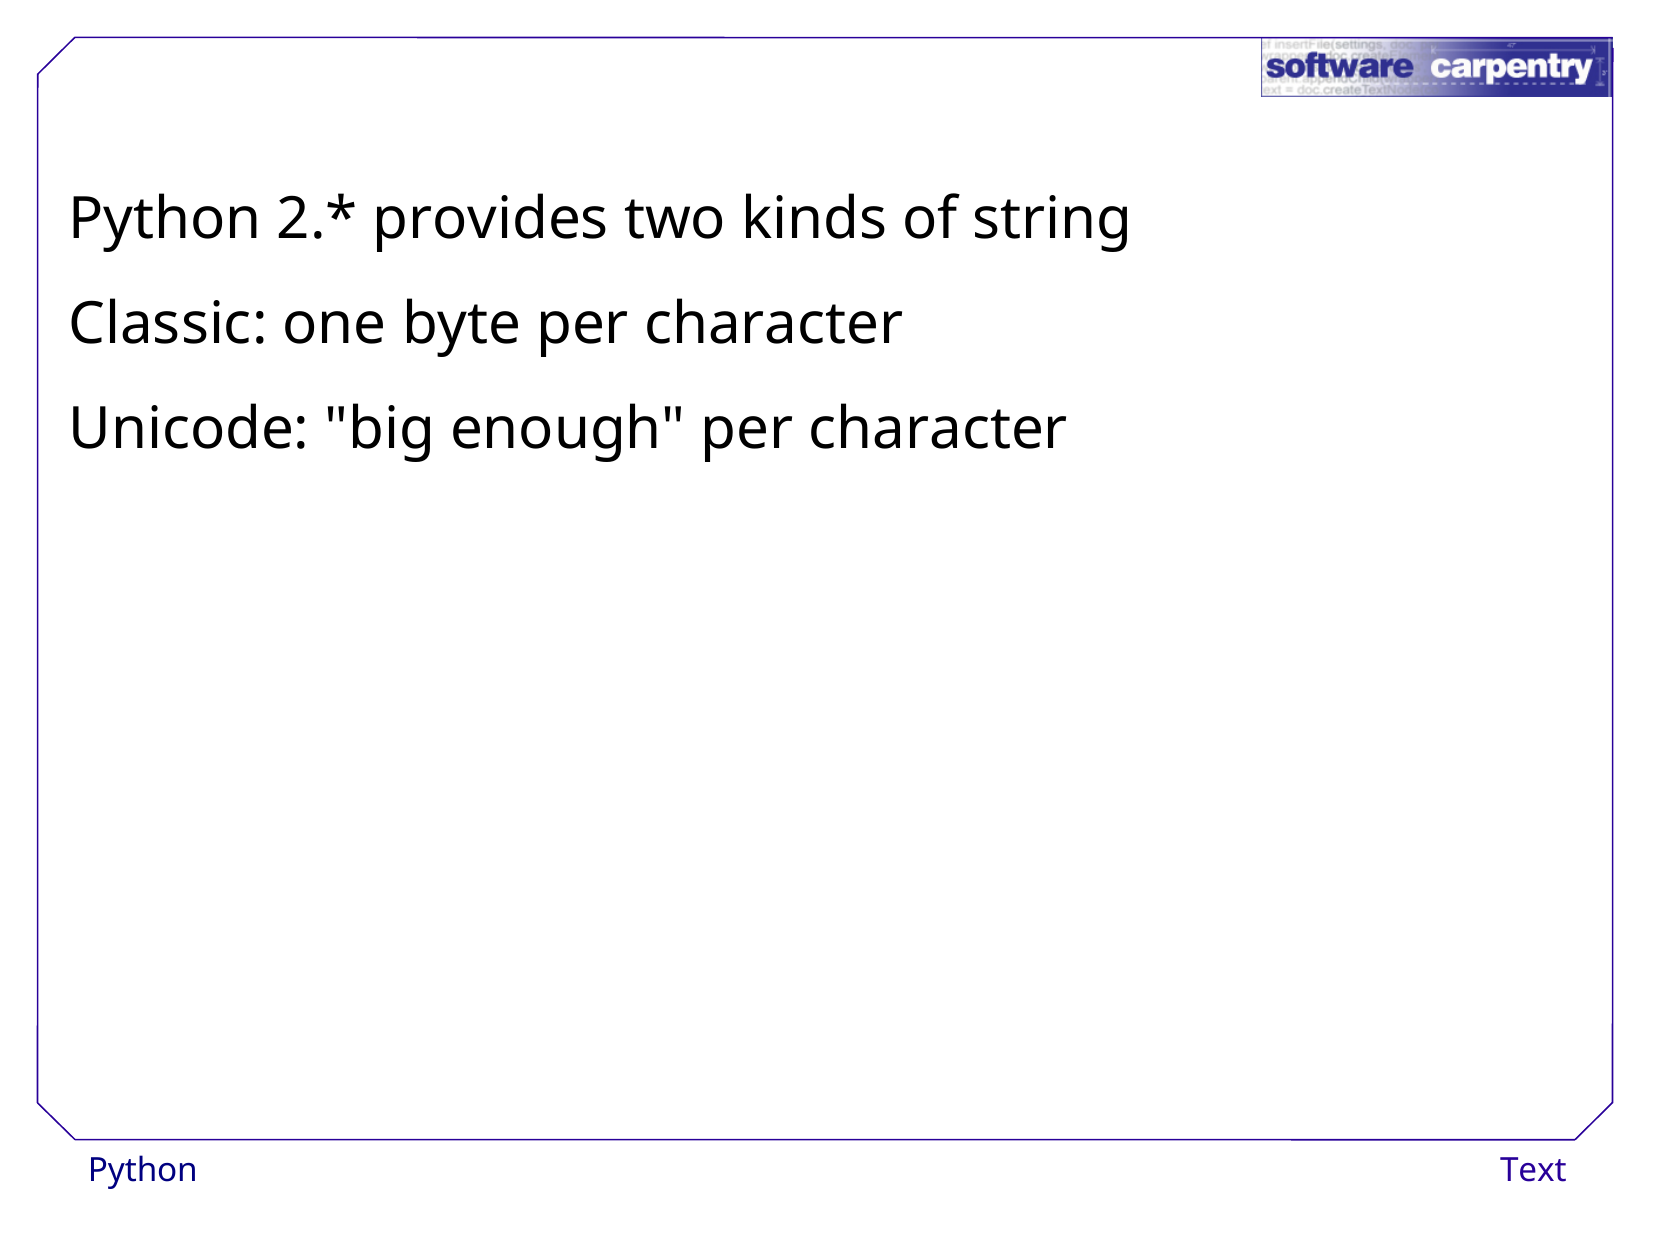

Python 2.* provides two kinds of string
Classic: one byte per character
Unicode: "big enough" per character